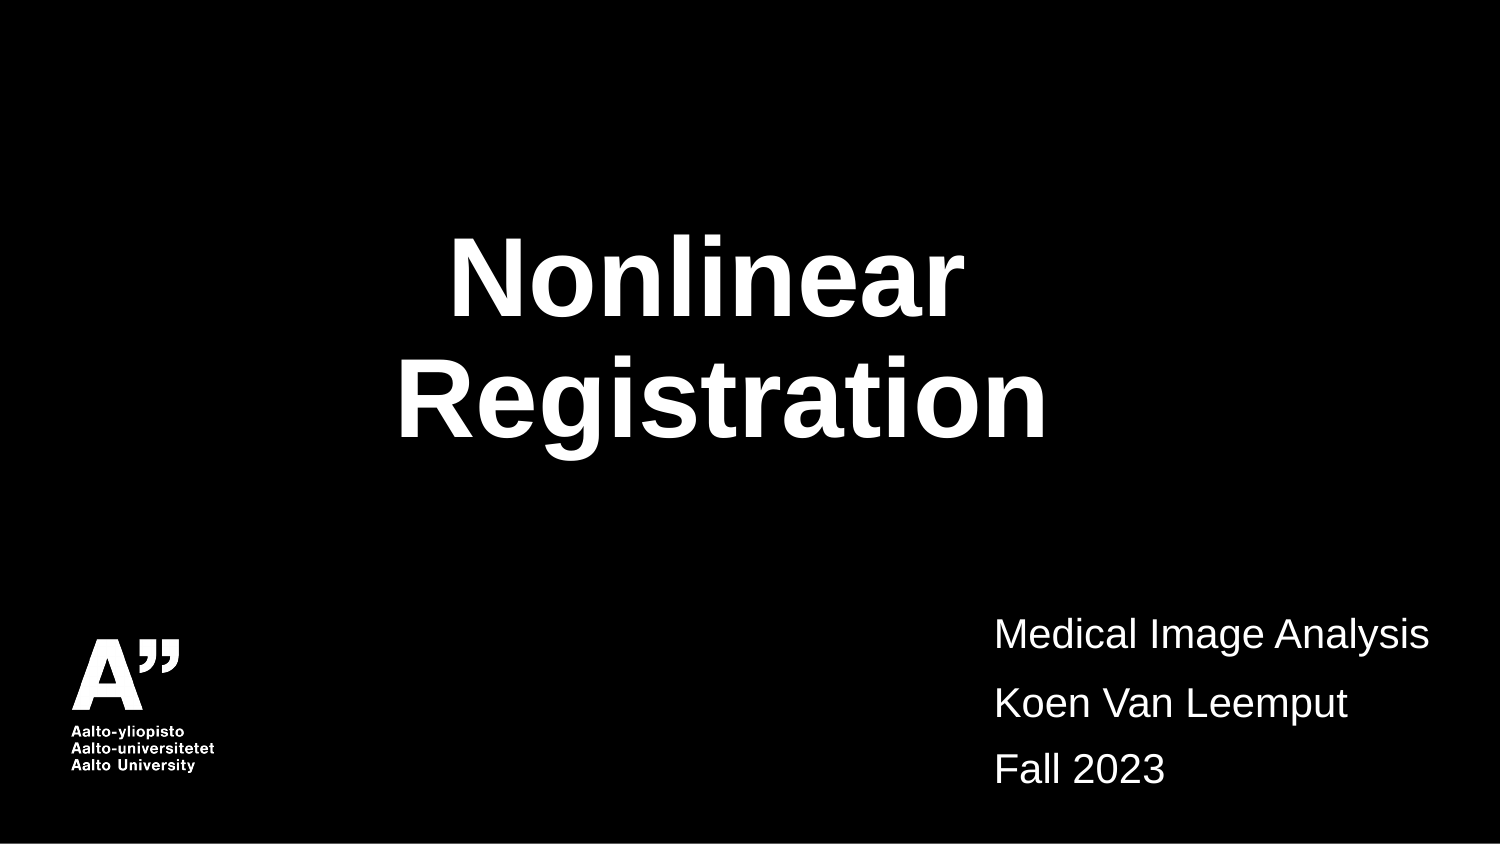

# Nonlinear
Registration
Medical Image Analysis
Koen Van Leemput
Fall 2023